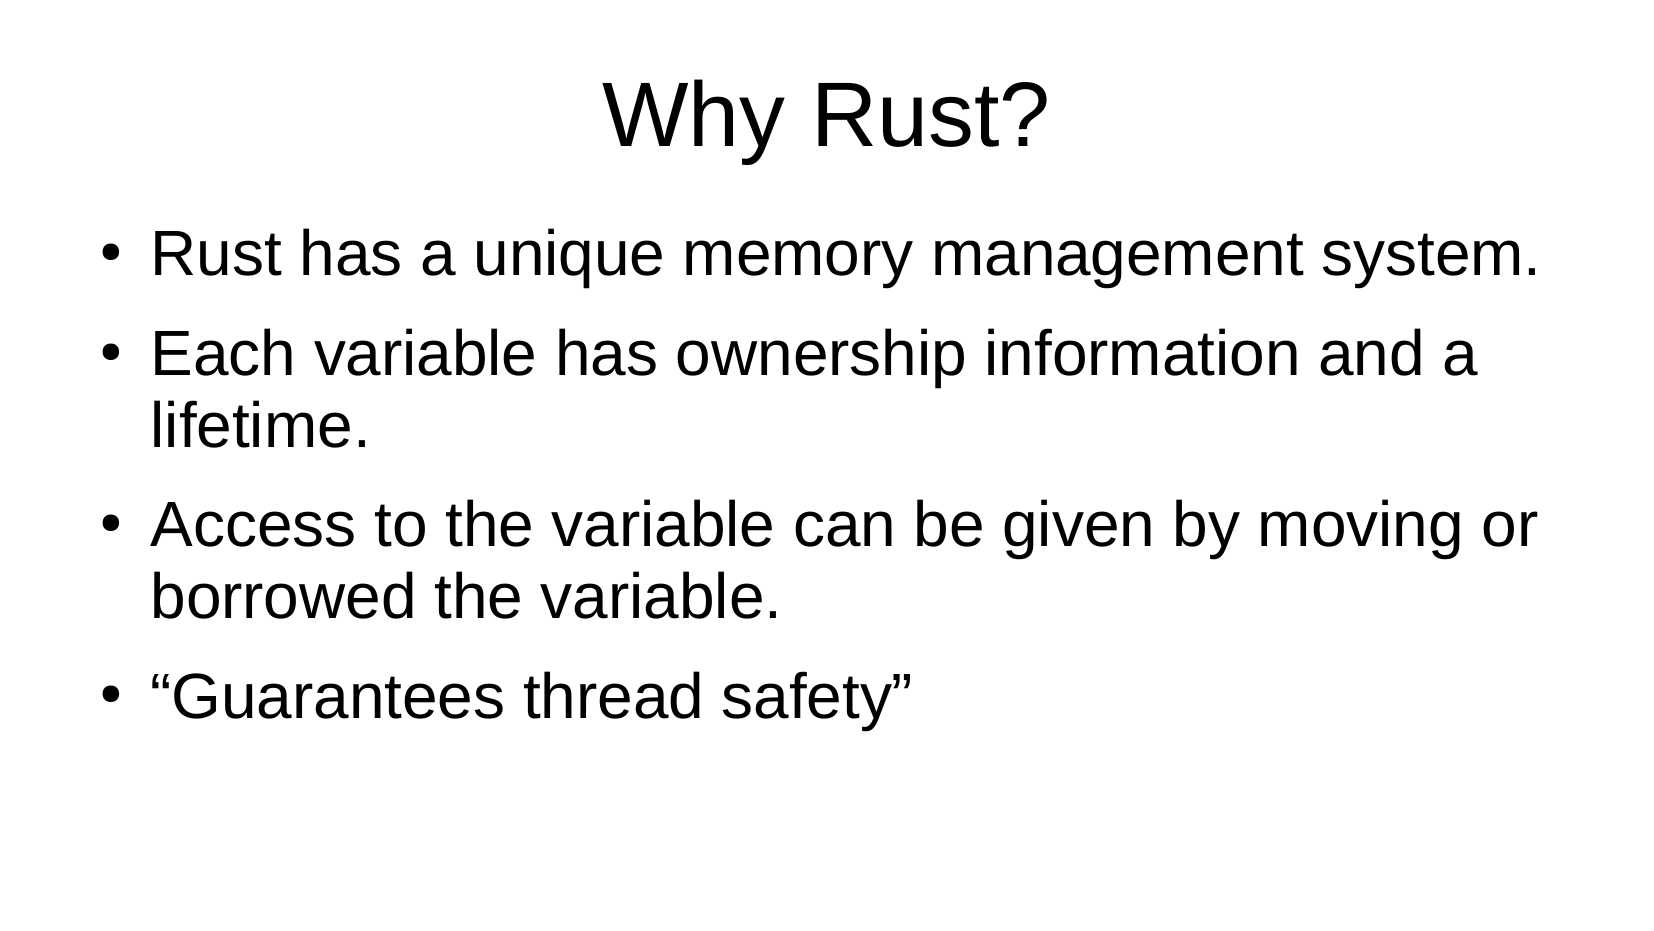

# Why Rust?
Rust has a unique memory management system.
Each variable has ownership information and a lifetime.
Access to the variable can be given by moving or borrowed the variable.
“Guarantees thread safety”